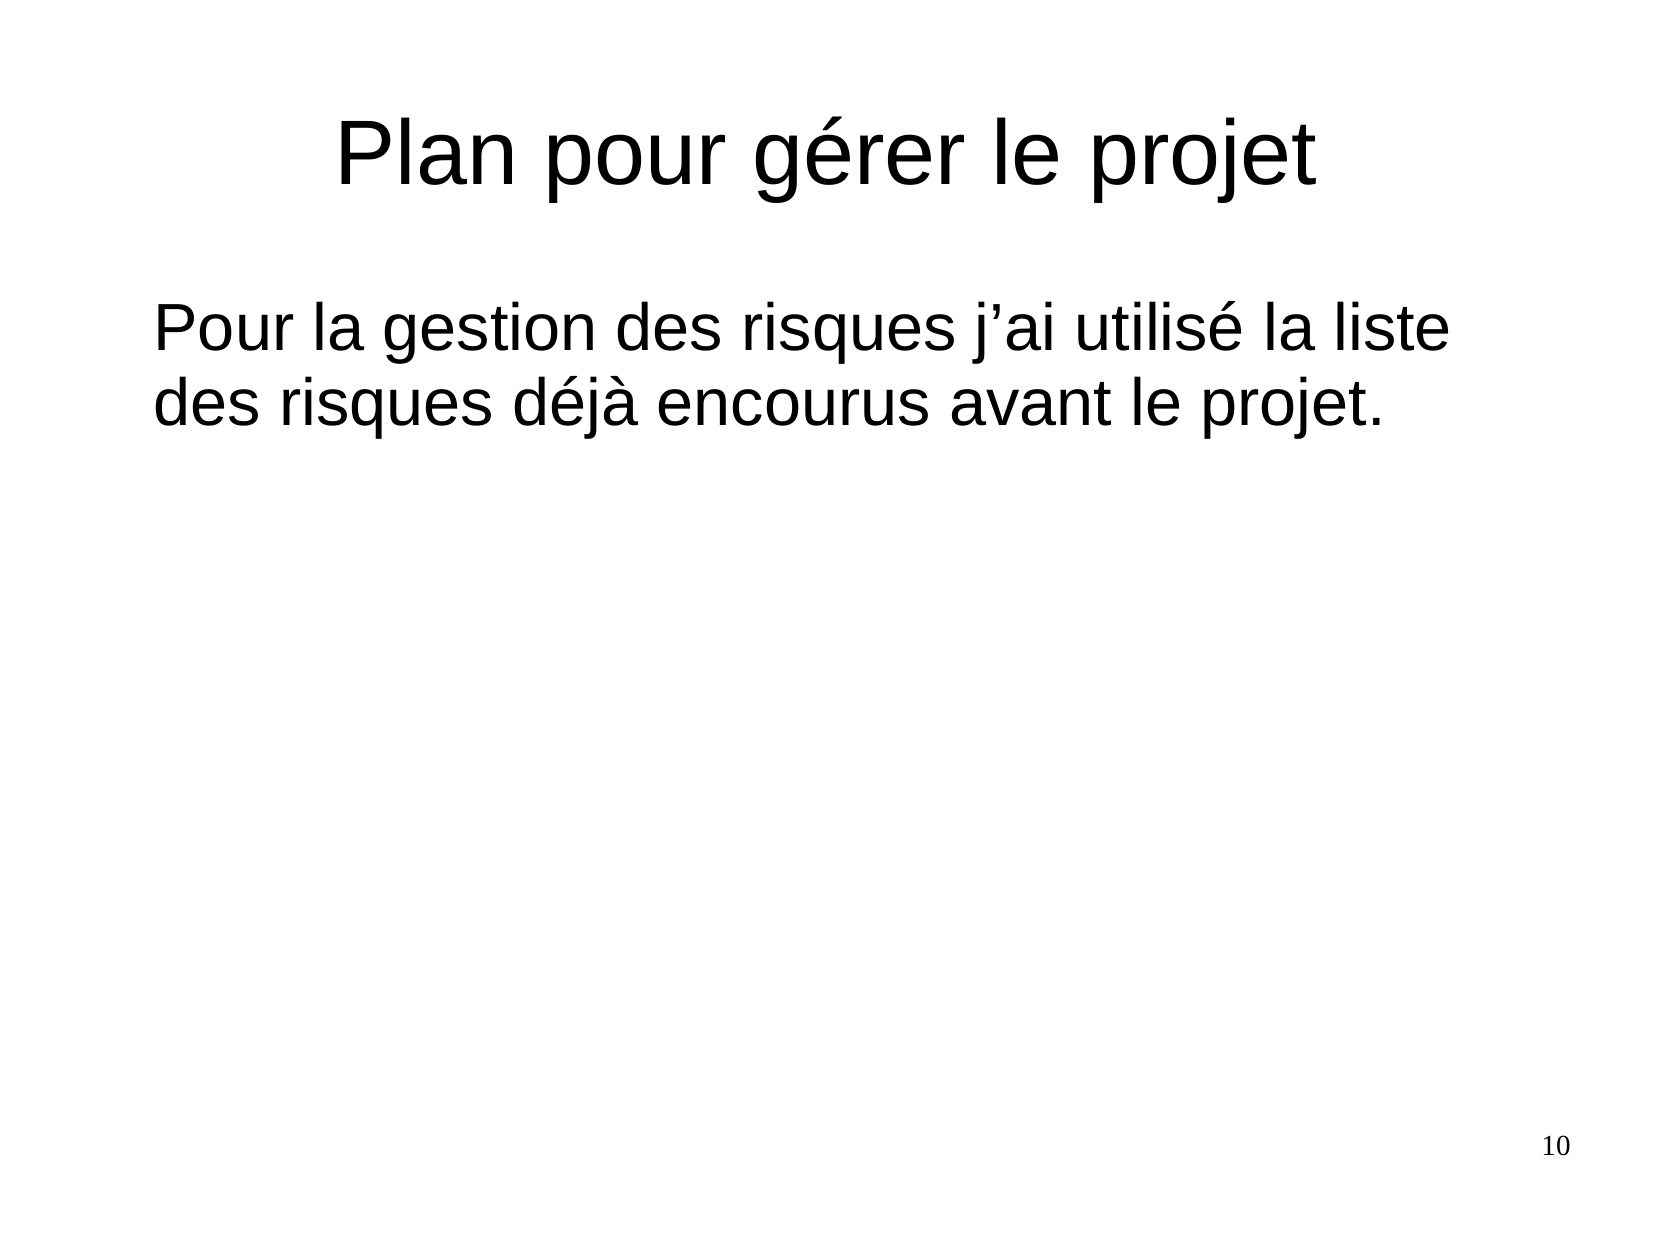

# Plan pour gérer le projet
Pour la gestion des risques j’ai utilisé la liste des risques déjà encourus avant le projet.
10